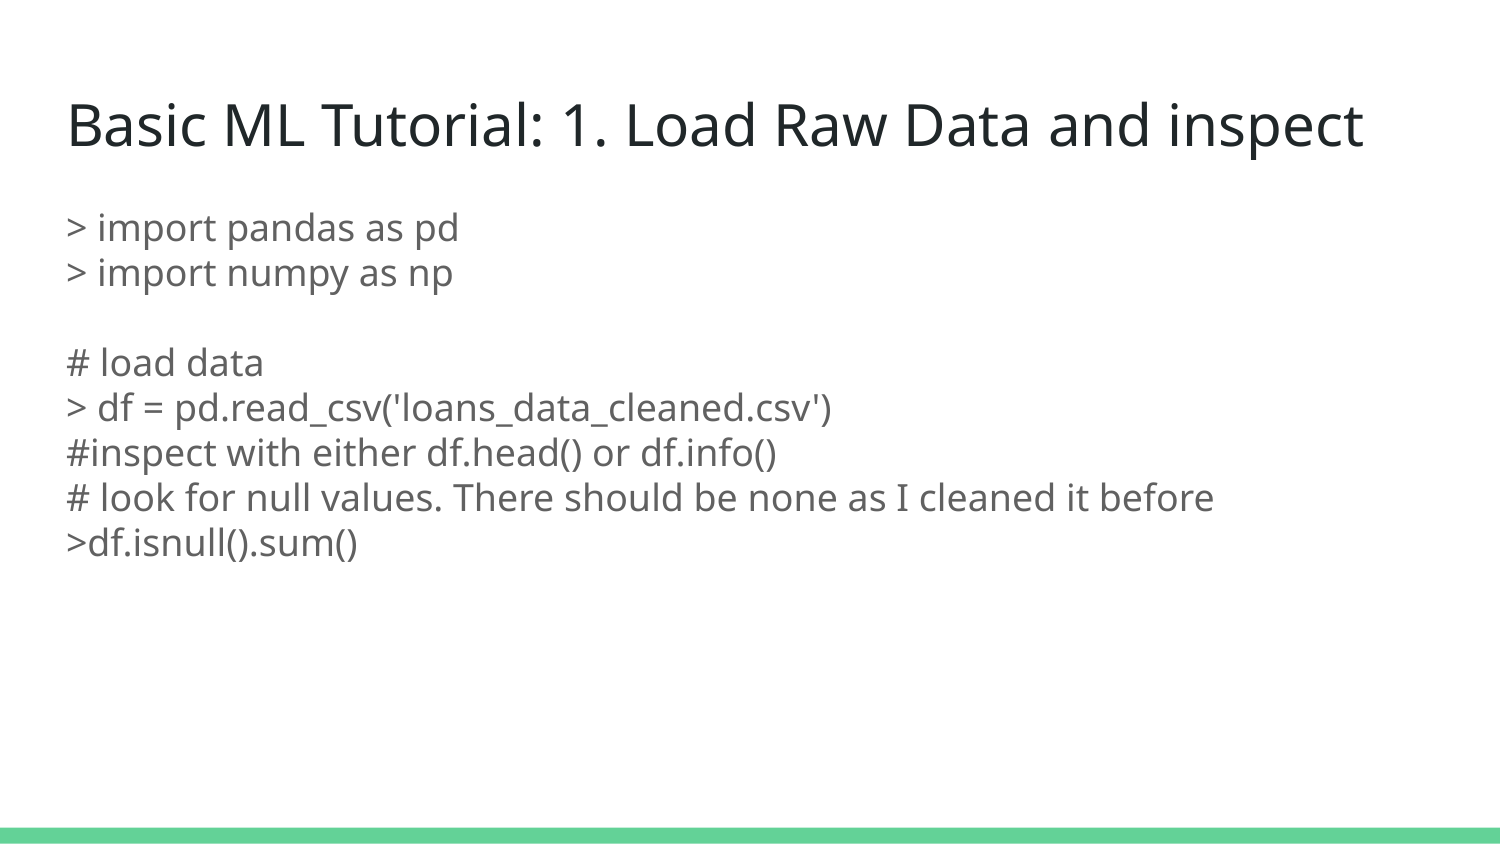

# Basic ML Tutorial: 1. Load Raw Data and inspect
> import pandas as pd
> import numpy as np
# load data
> df = pd.read_csv('loans_data_cleaned.csv')
#inspect with either df.head() or df.info()
# look for null values. There should be none as I cleaned it before
>df.isnull().sum()